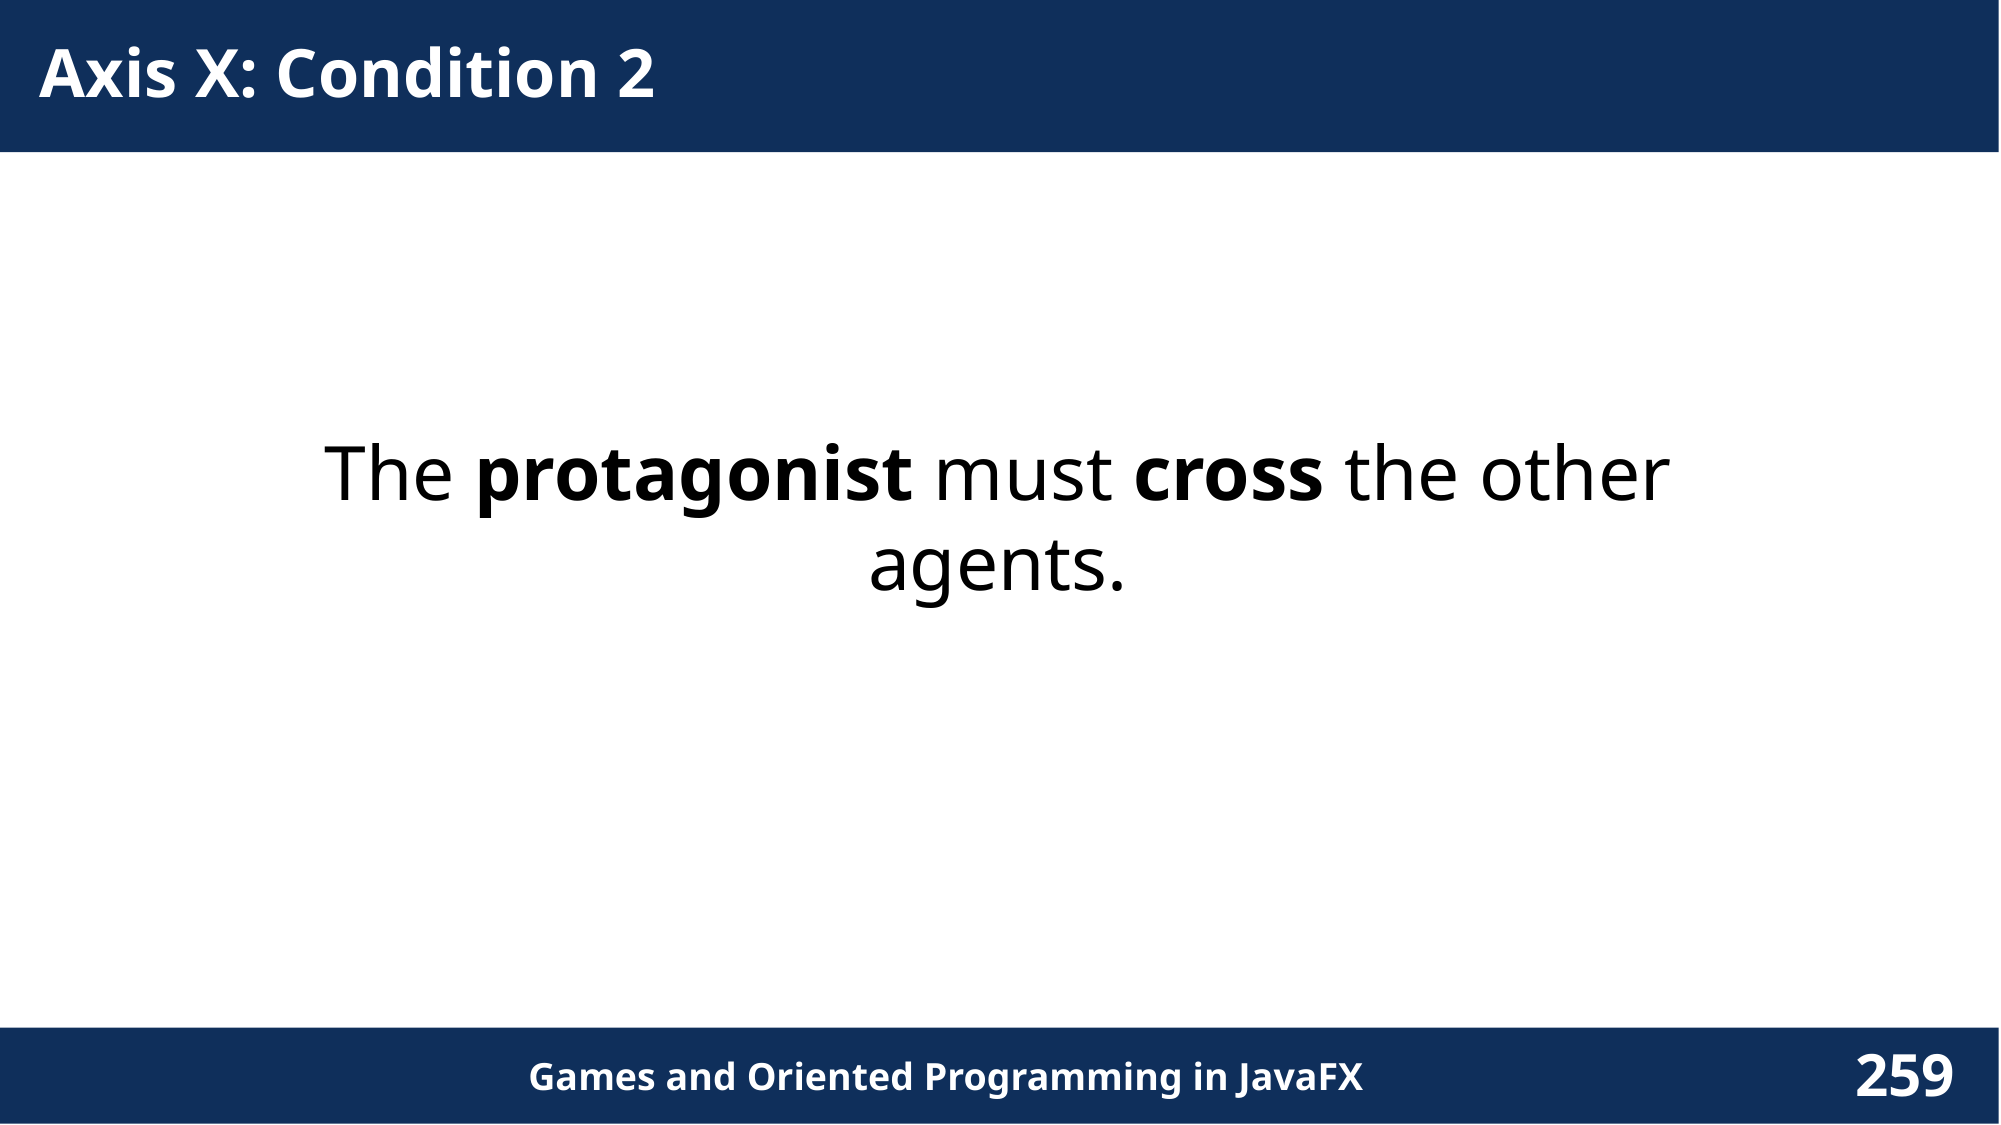

Axis X: Condition 2
The protagonist must cross the other agents.